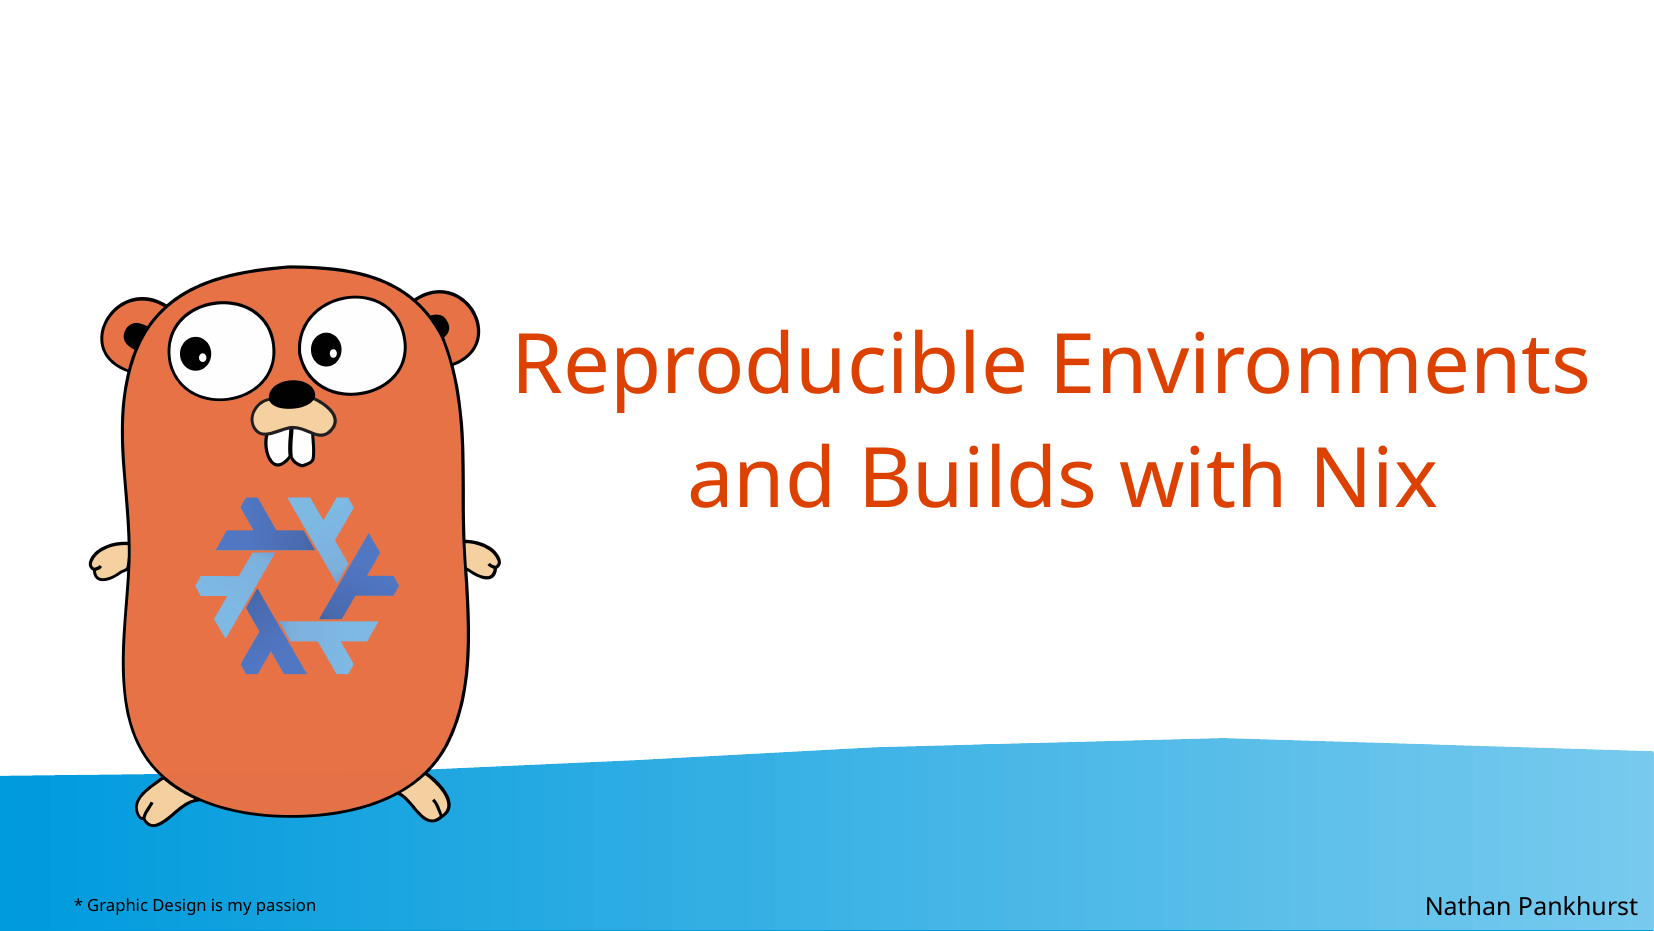

# Reproducible Environments and Builds with Nix
Nathan Pankhurst
* Graphic Design is my passion